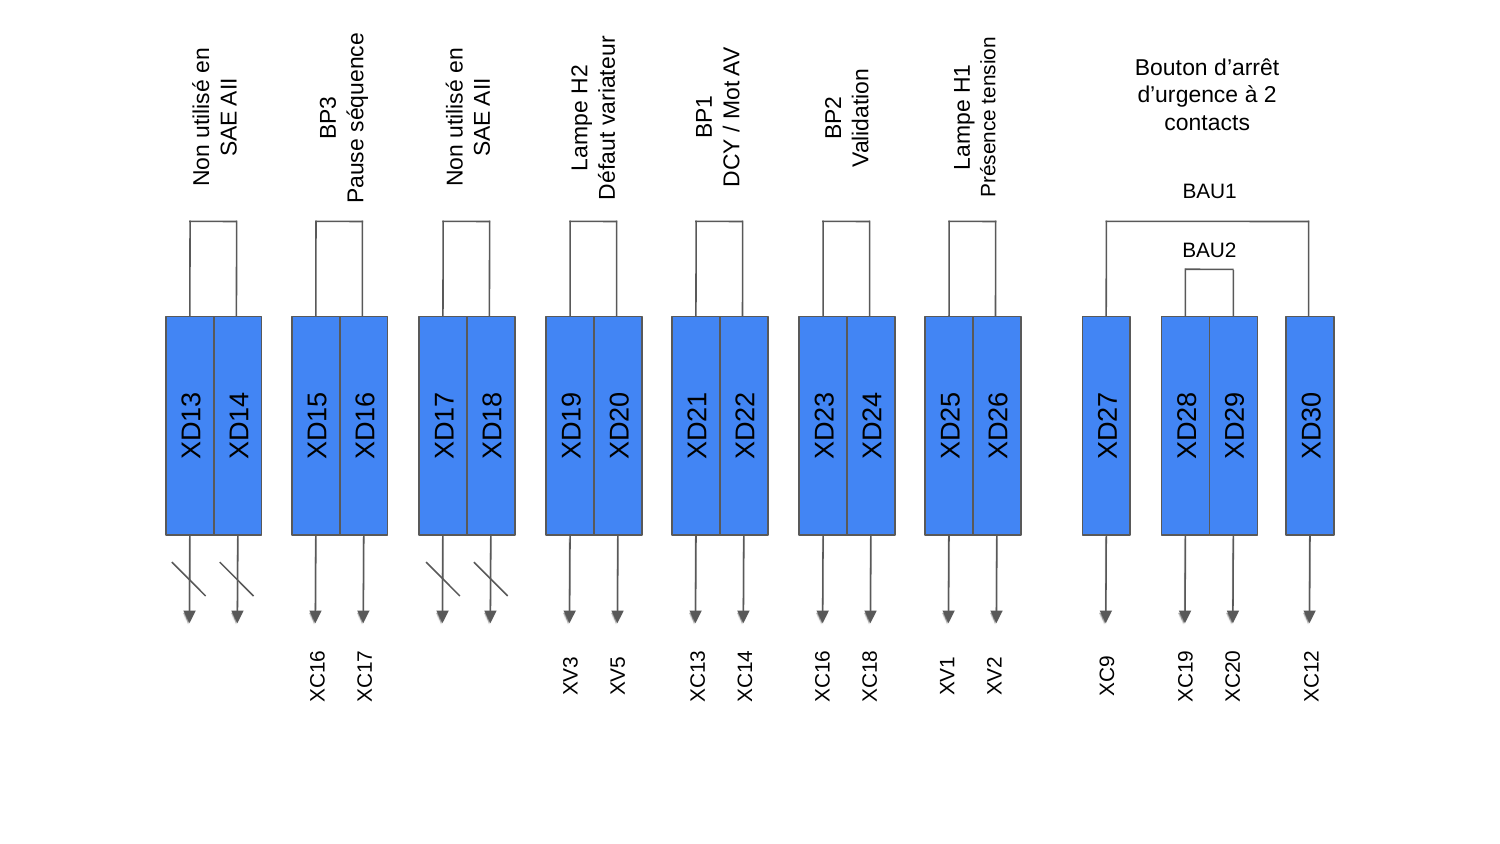

Bouton d’arrêt d’urgence à 2 contacts
Non utilisé en SAE AII
Non utilisé en SAE AII
BP1
DCY / Mot AV
BP3
Pause séquence
Lampe H2
Défaut variateur
BP2
Validation
Lampe H1
Présence tension
BAU1
BAU2
XD13
XD14
XD15
XD16
XD17
XD18
XD19
XD20
XD21
XD22
XD23
XD24
XD25
XD26
XD27
XD28
XD29
XD30
XC16
XC17
XV3
XV5
XC13
XC14
XC16
XC18
XV1
XV2
XC9
XC19
XC20
XC12